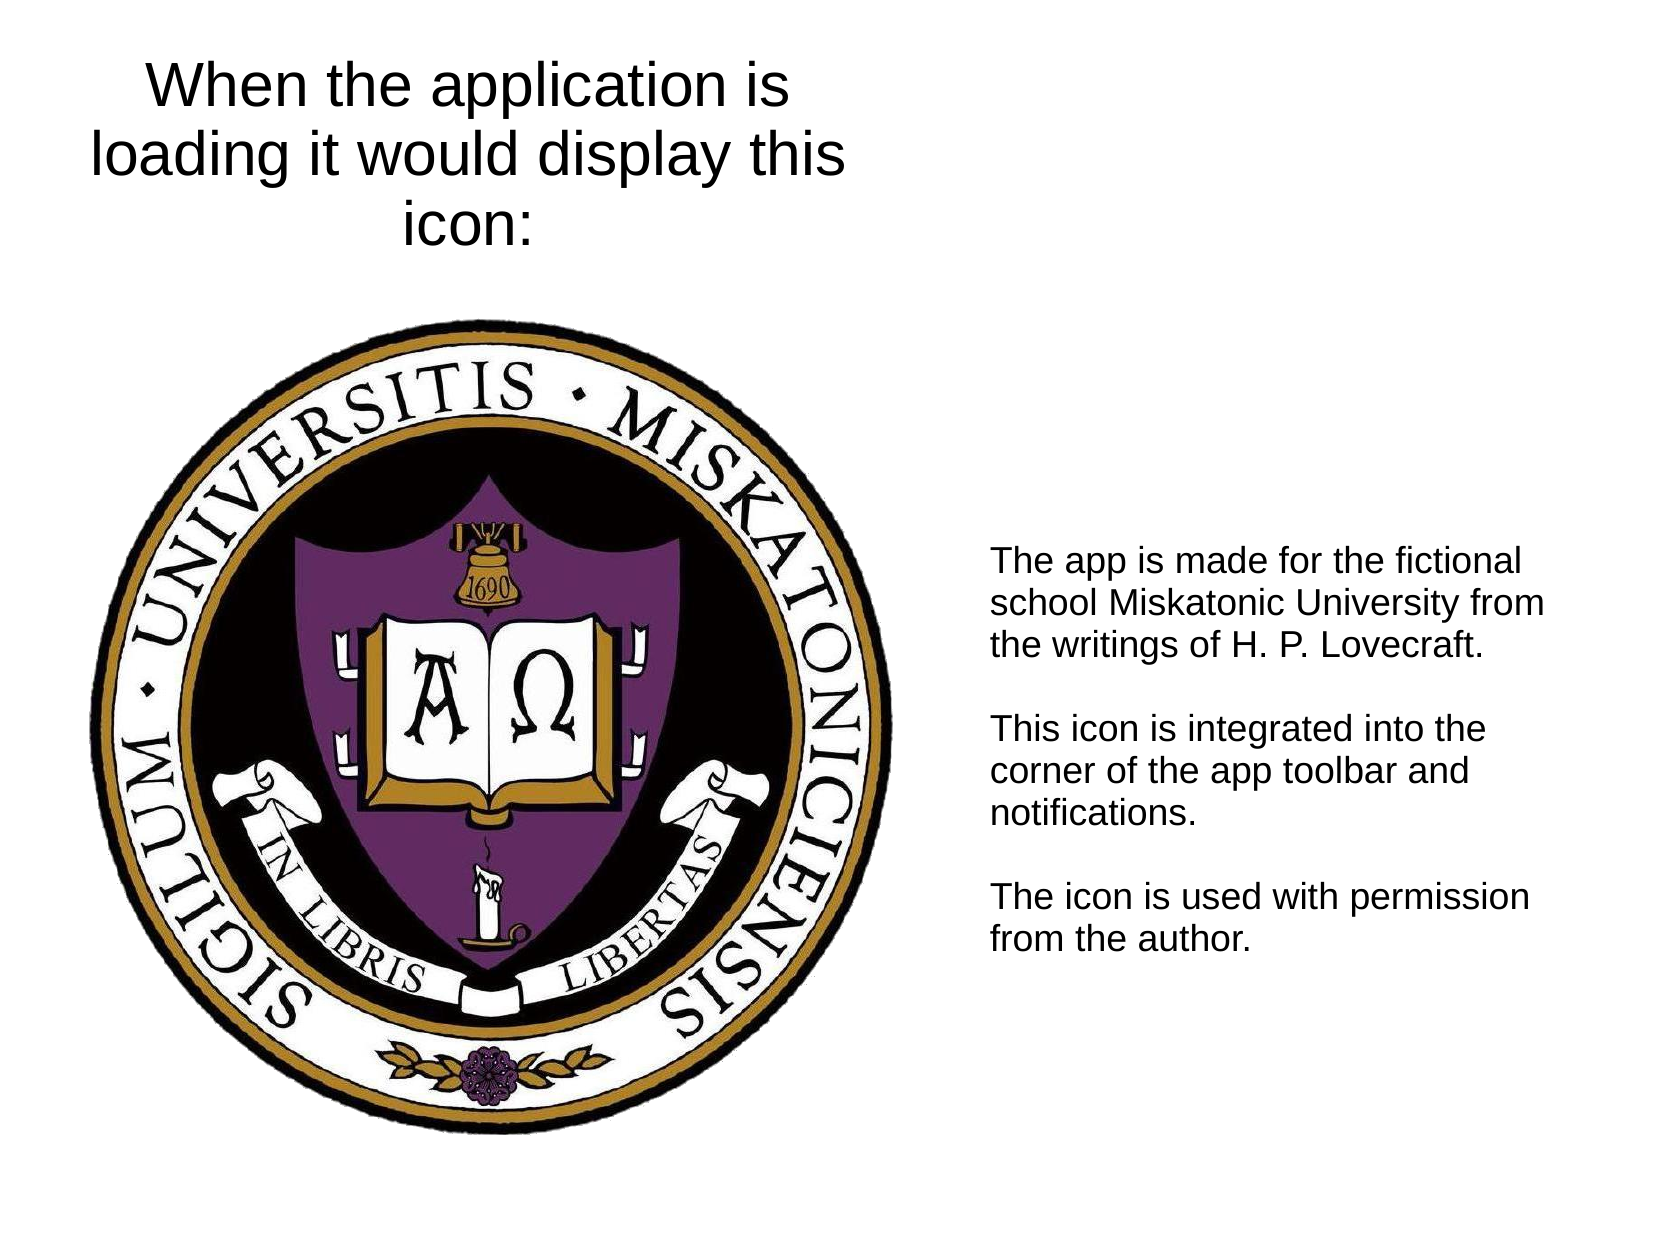

# When the application is loading it would display this icon:
The app is made for the fictional school Miskatonic University from the writings of H. P. Lovecraft.
This icon is integrated into the corner of the app toolbar and notifications.
The icon is used with permission from the author.